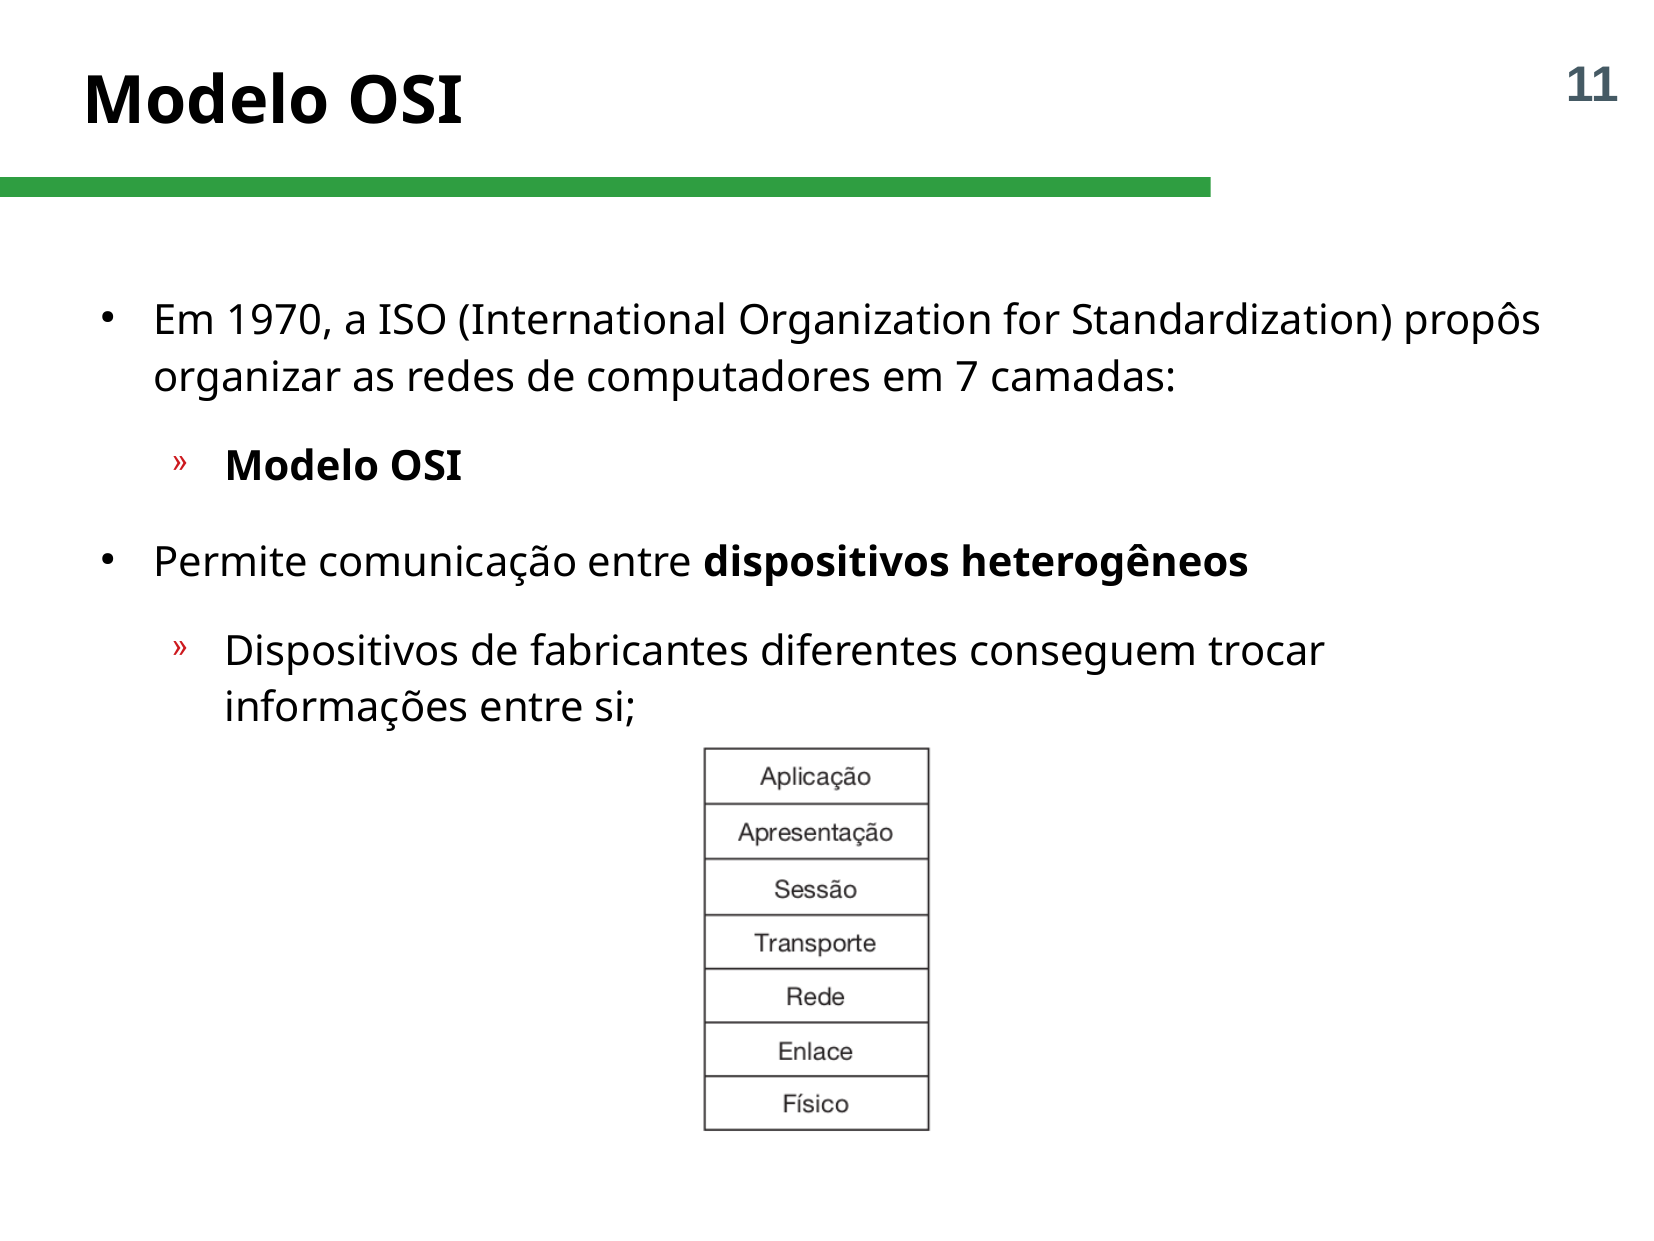

# Modelo OSI
Em 1970, a ISO (International Organization for Standardization) propôs organizar as redes de computadores em 7 camadas:
Modelo OSI
Permite comunicação entre dispositivos heterogêneos
Dispositivos de fabricantes diferentes conseguem trocar informações entre si;